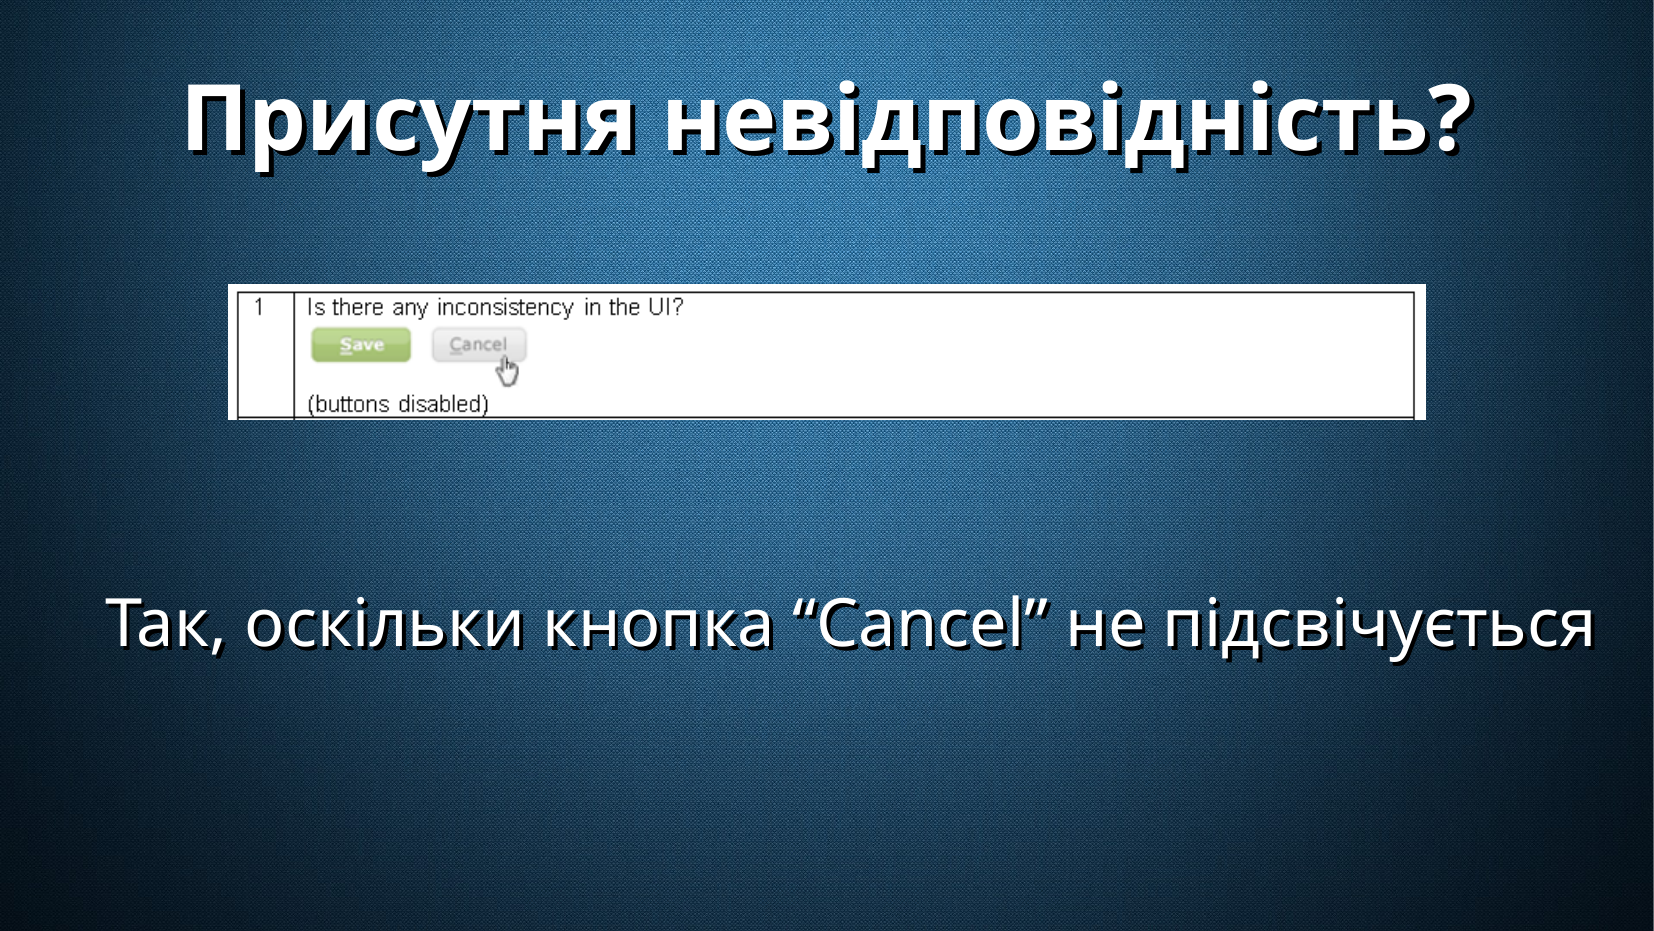

# Присутня невідповідність?
Так, оскільки кнопка “Cancel” не підсвічується